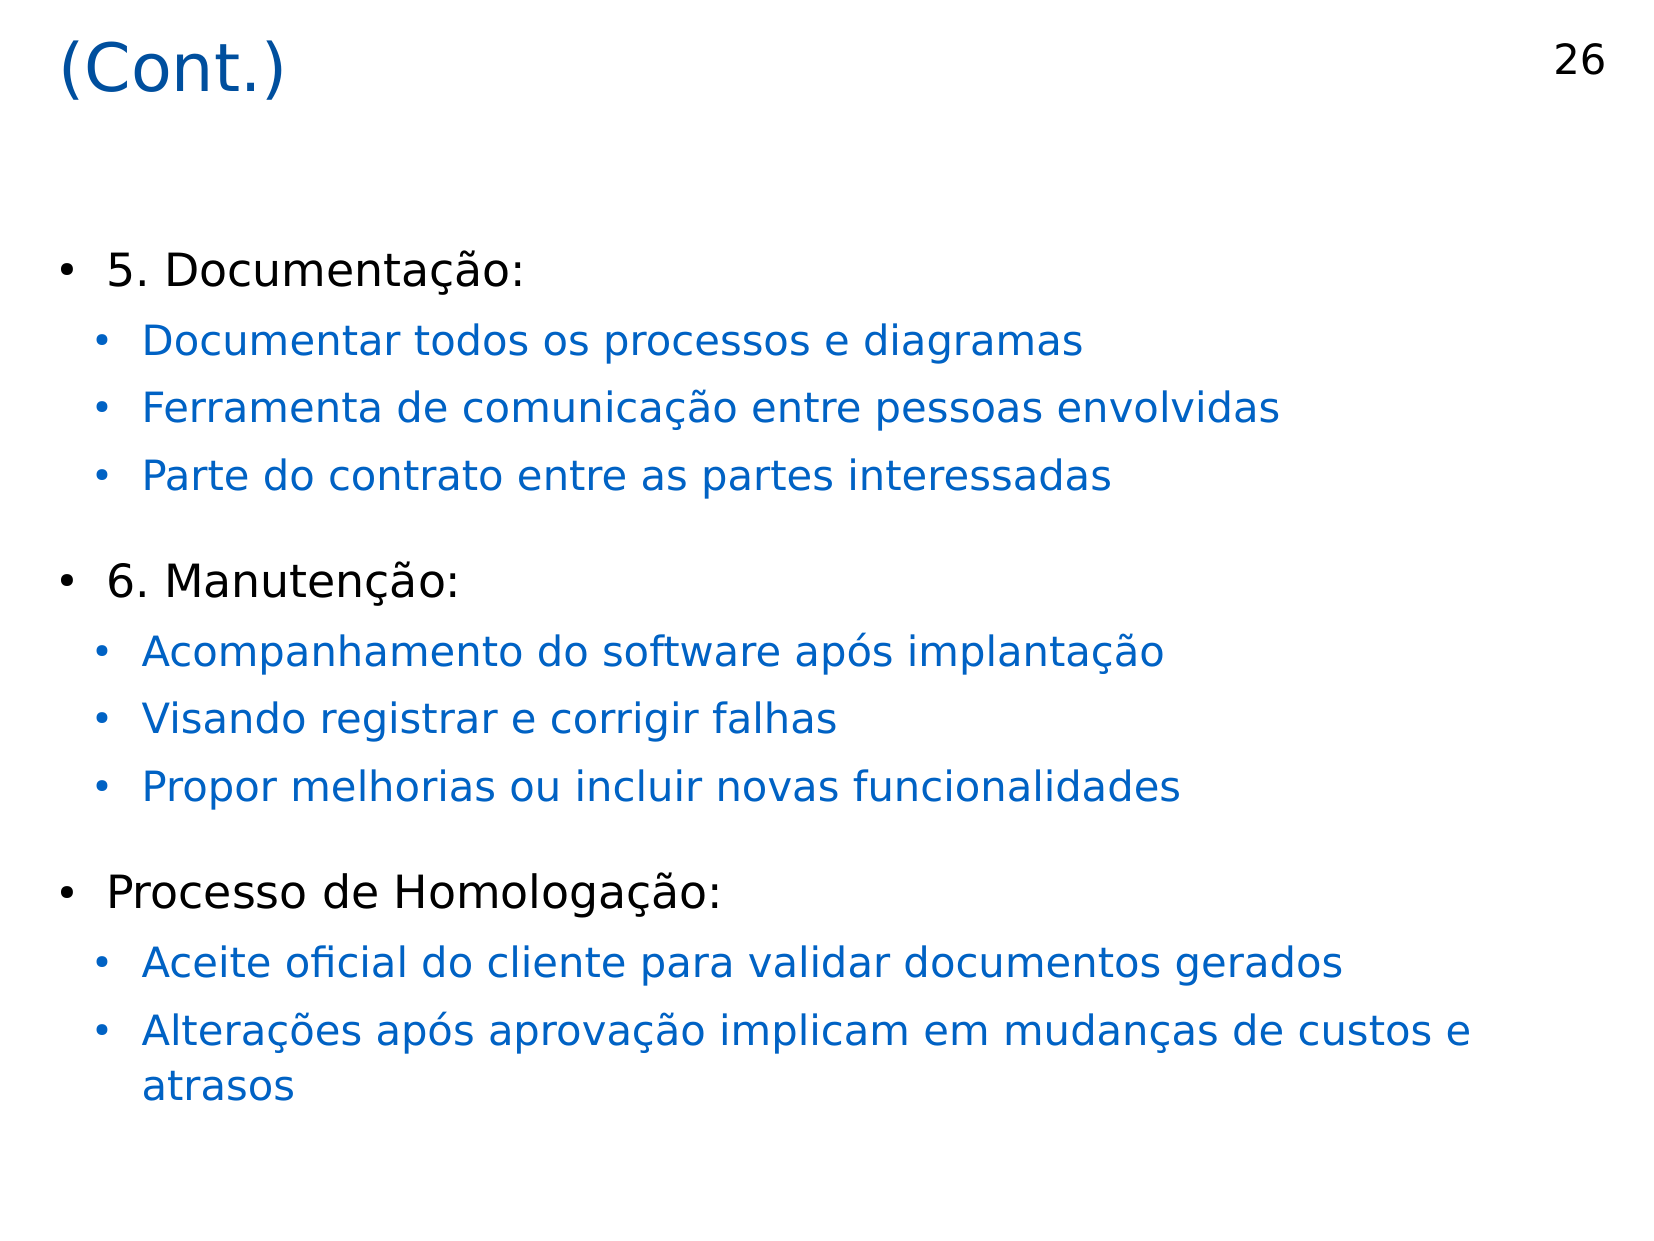

# (Cont.)
26
5. Documentação:
Documentar todos os processos e diagramas
Ferramenta de comunicação entre pessoas envolvidas
Parte do contrato entre as partes interessadas
6. Manutenção:
Acompanhamento do software após implantação
Visando registrar e corrigir falhas
Propor melhorias ou incluir novas funcionalidades
Processo de Homologação:
Aceite oficial do cliente para validar documentos gerados
Alterações após aprovação implicam em mudanças de custos e atrasos